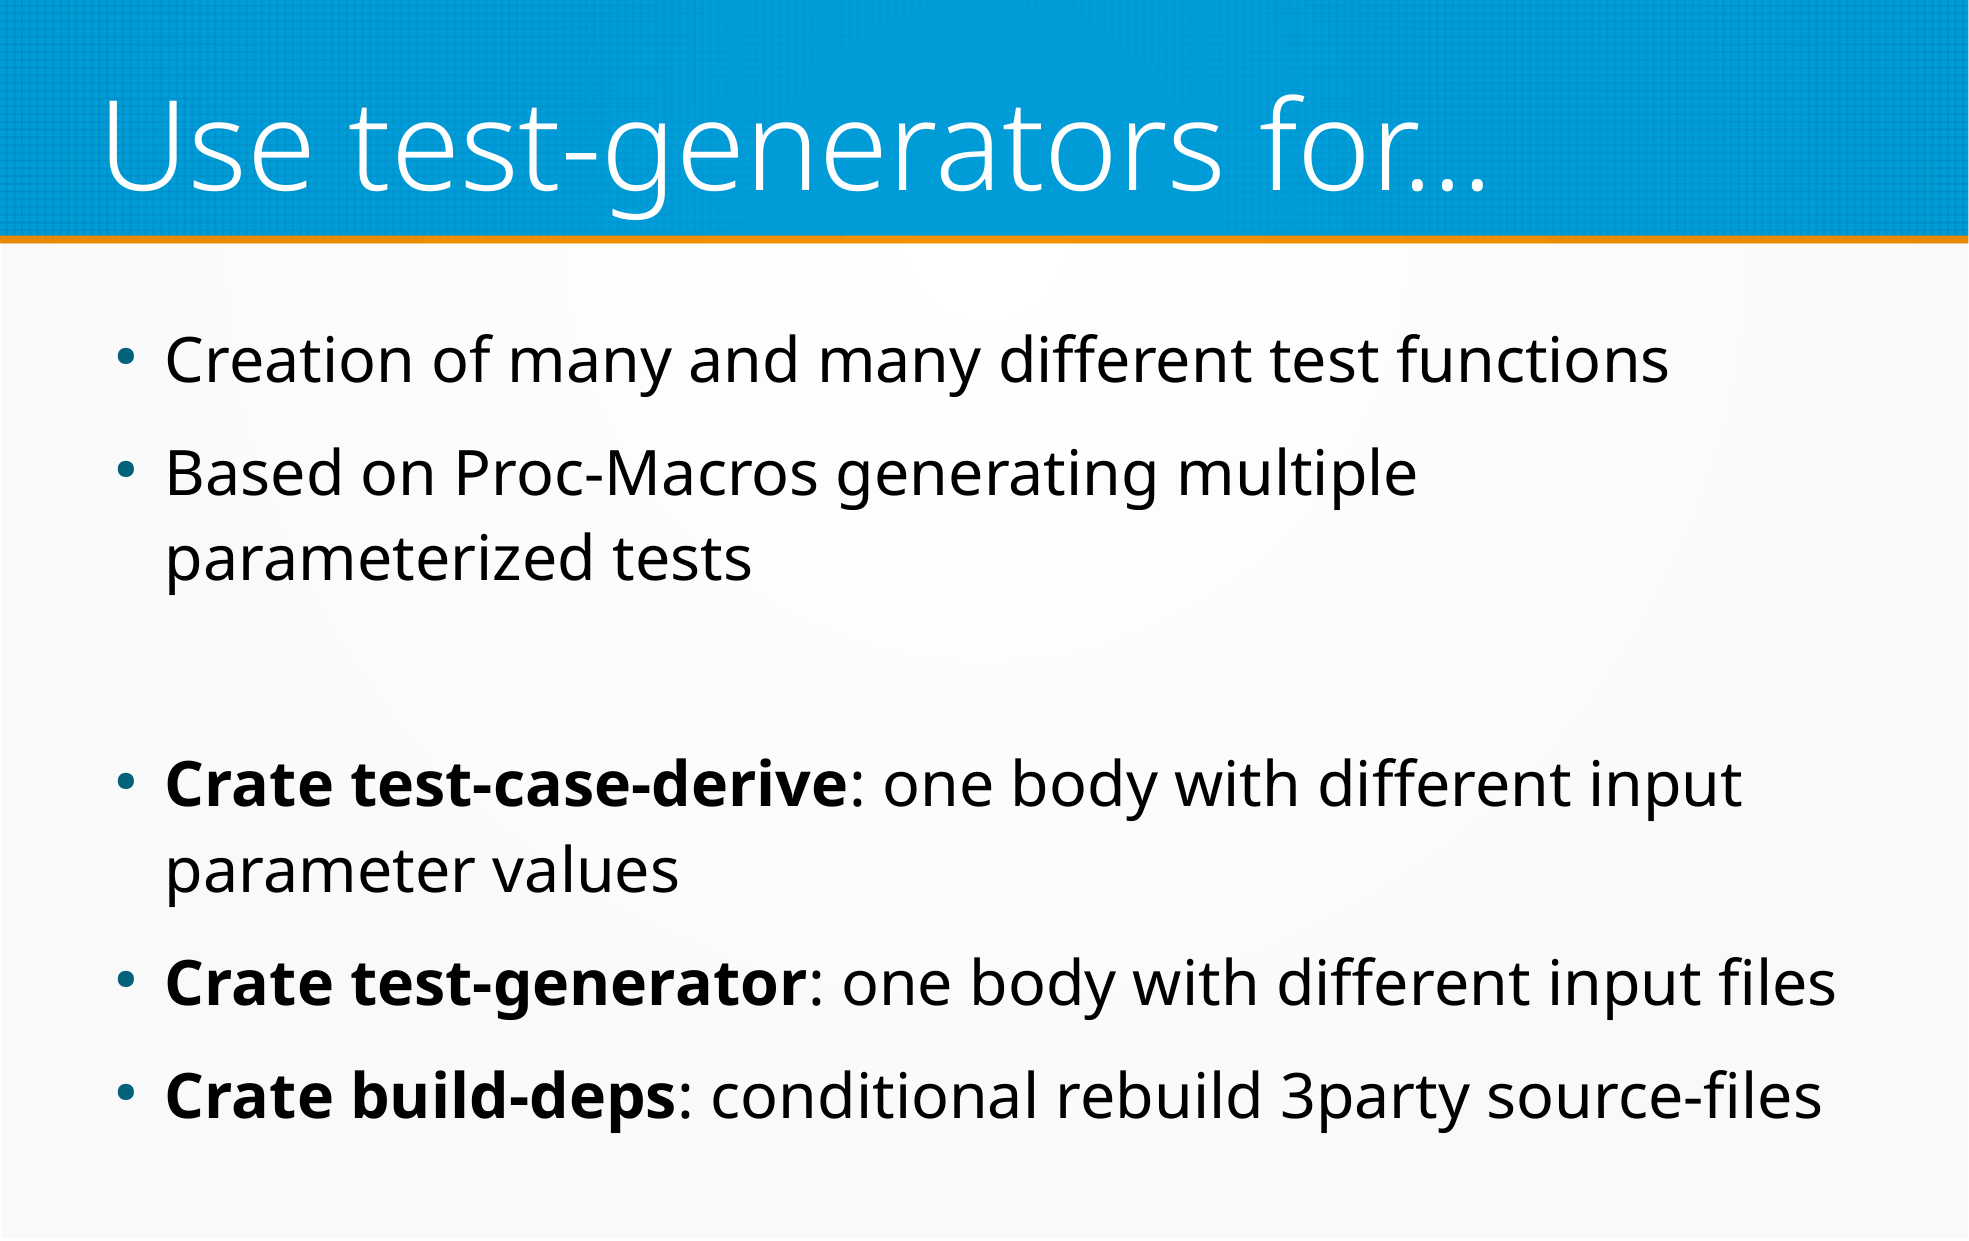

# Use test-generators for...
Creation of many and many different test functions
Based on Proc-Macros generating multiple parameterized tests
Crate test-case-derive: one body with different input parameter values
Crate test-generator: one body with different input files
Crate build-deps: conditional rebuild 3party source-files